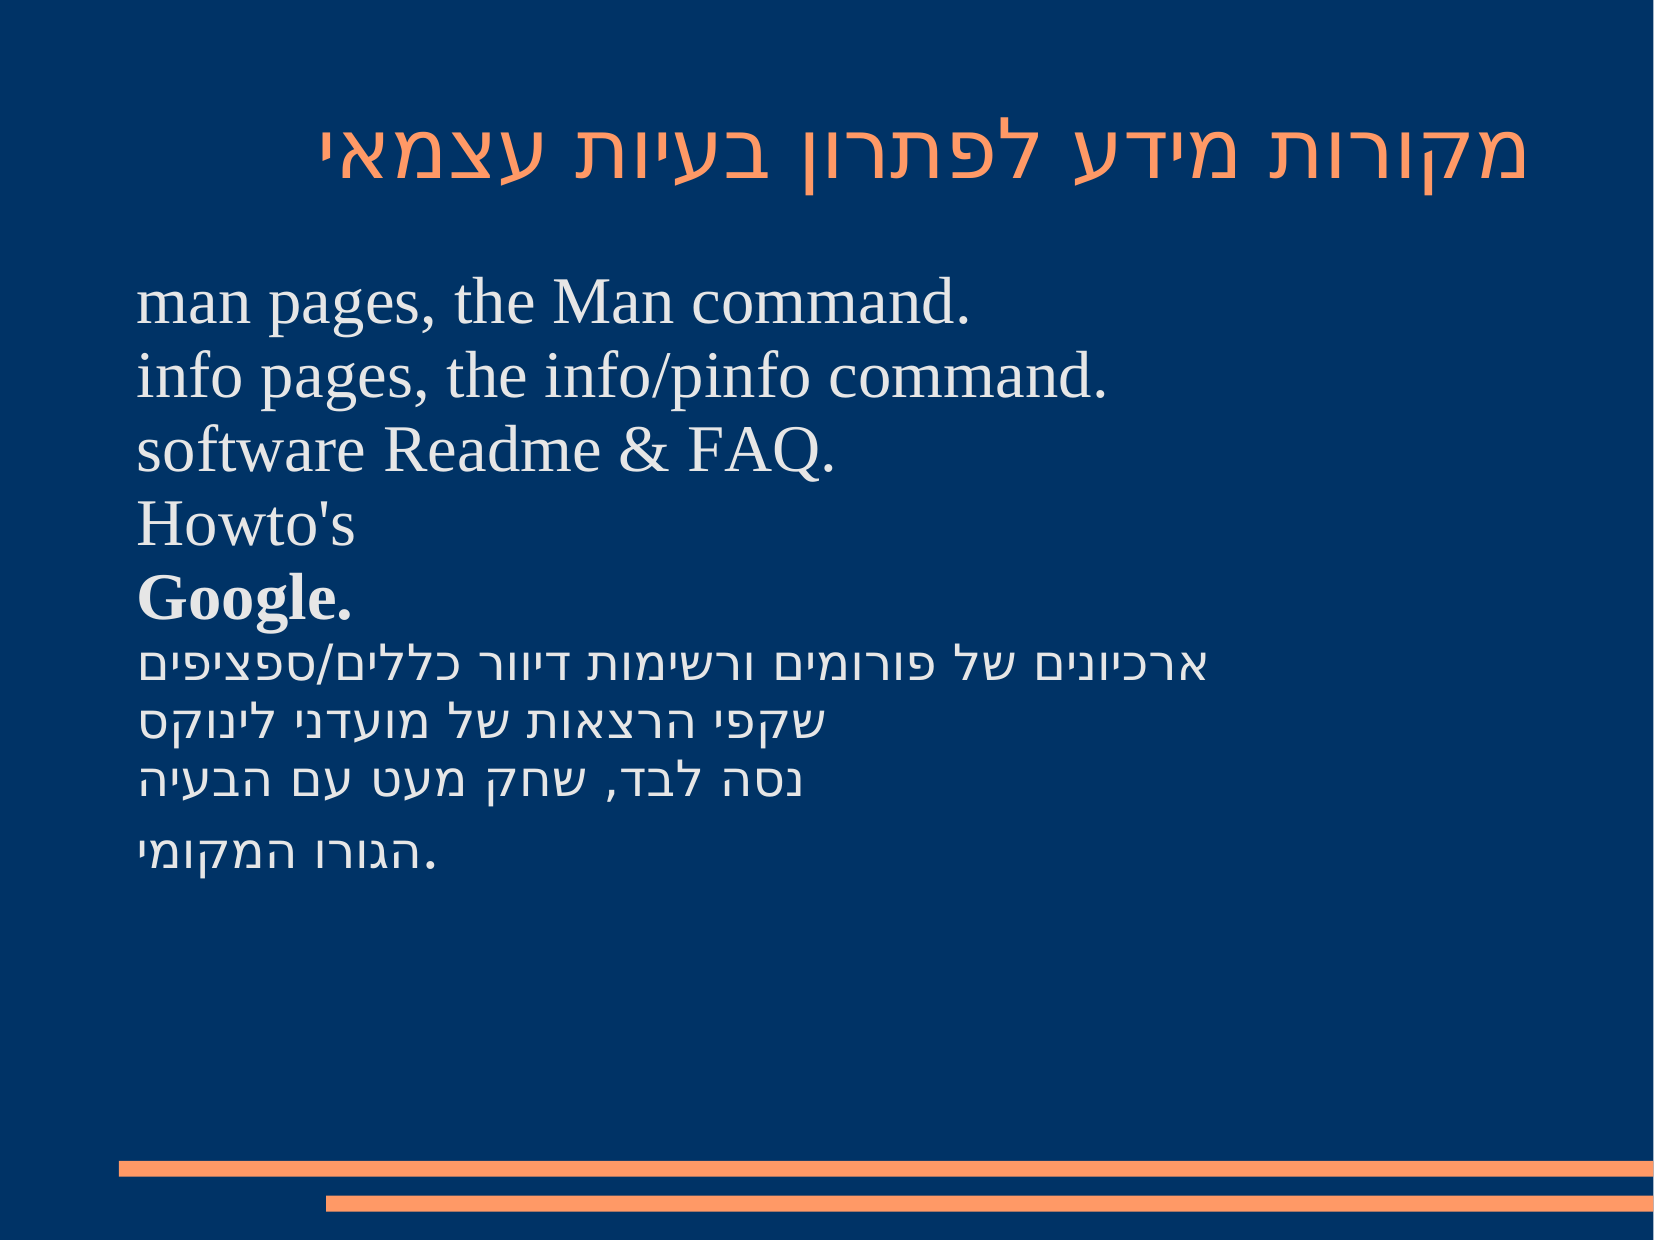

# מקורות מידע לפתרון בעיות עצמאי
man pages, the Man command.
info pages, the info/pinfo command.
software Readme & FAQ.
Howto's
Google.
ארכיונים של פורומים ורשימות דיוור כללים/ספציפים
שקפי הרצאות של מועדני לינוקס
נסה לבד, שחק מעט עם הבעיה
הגורו המקומי.